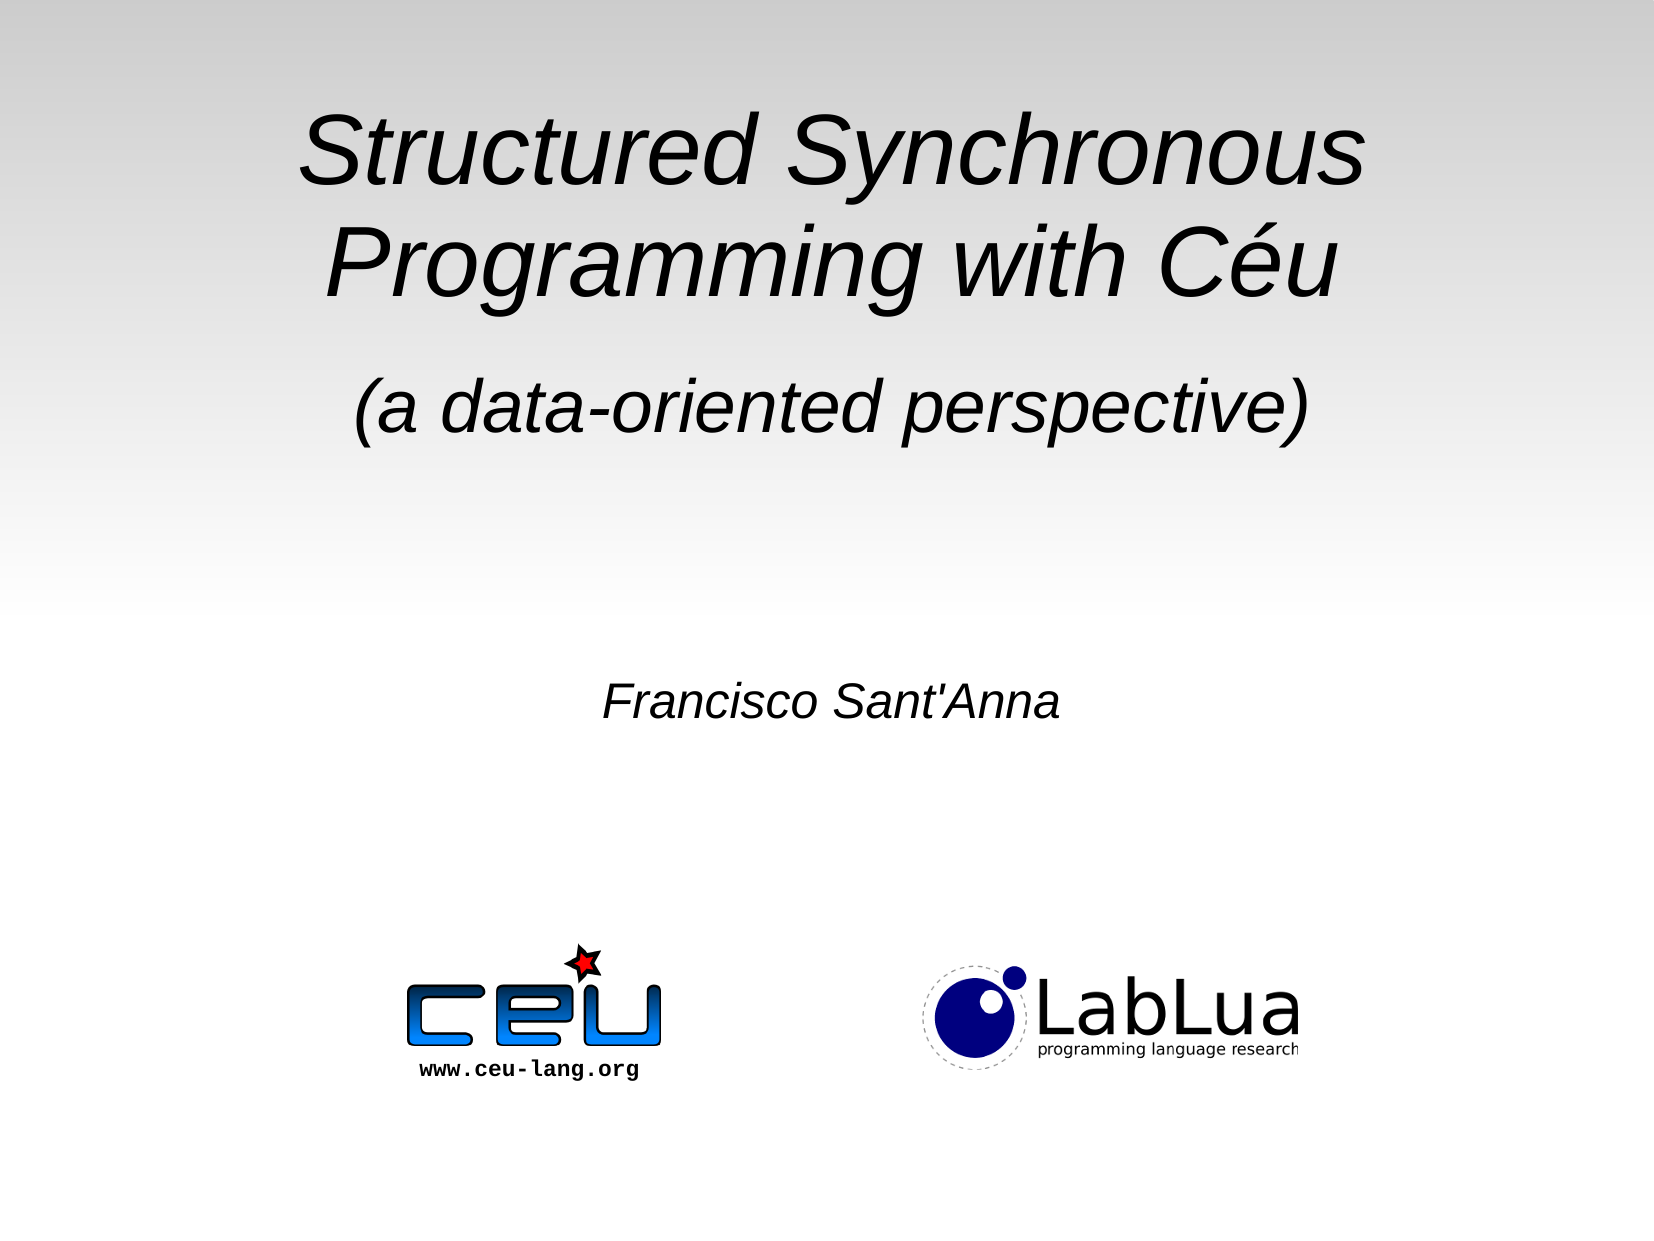

# Structured Synchronous Programming with Céu
(a data-oriented perspective)
Francisco Sant'Anna
www.ceu-lang.org